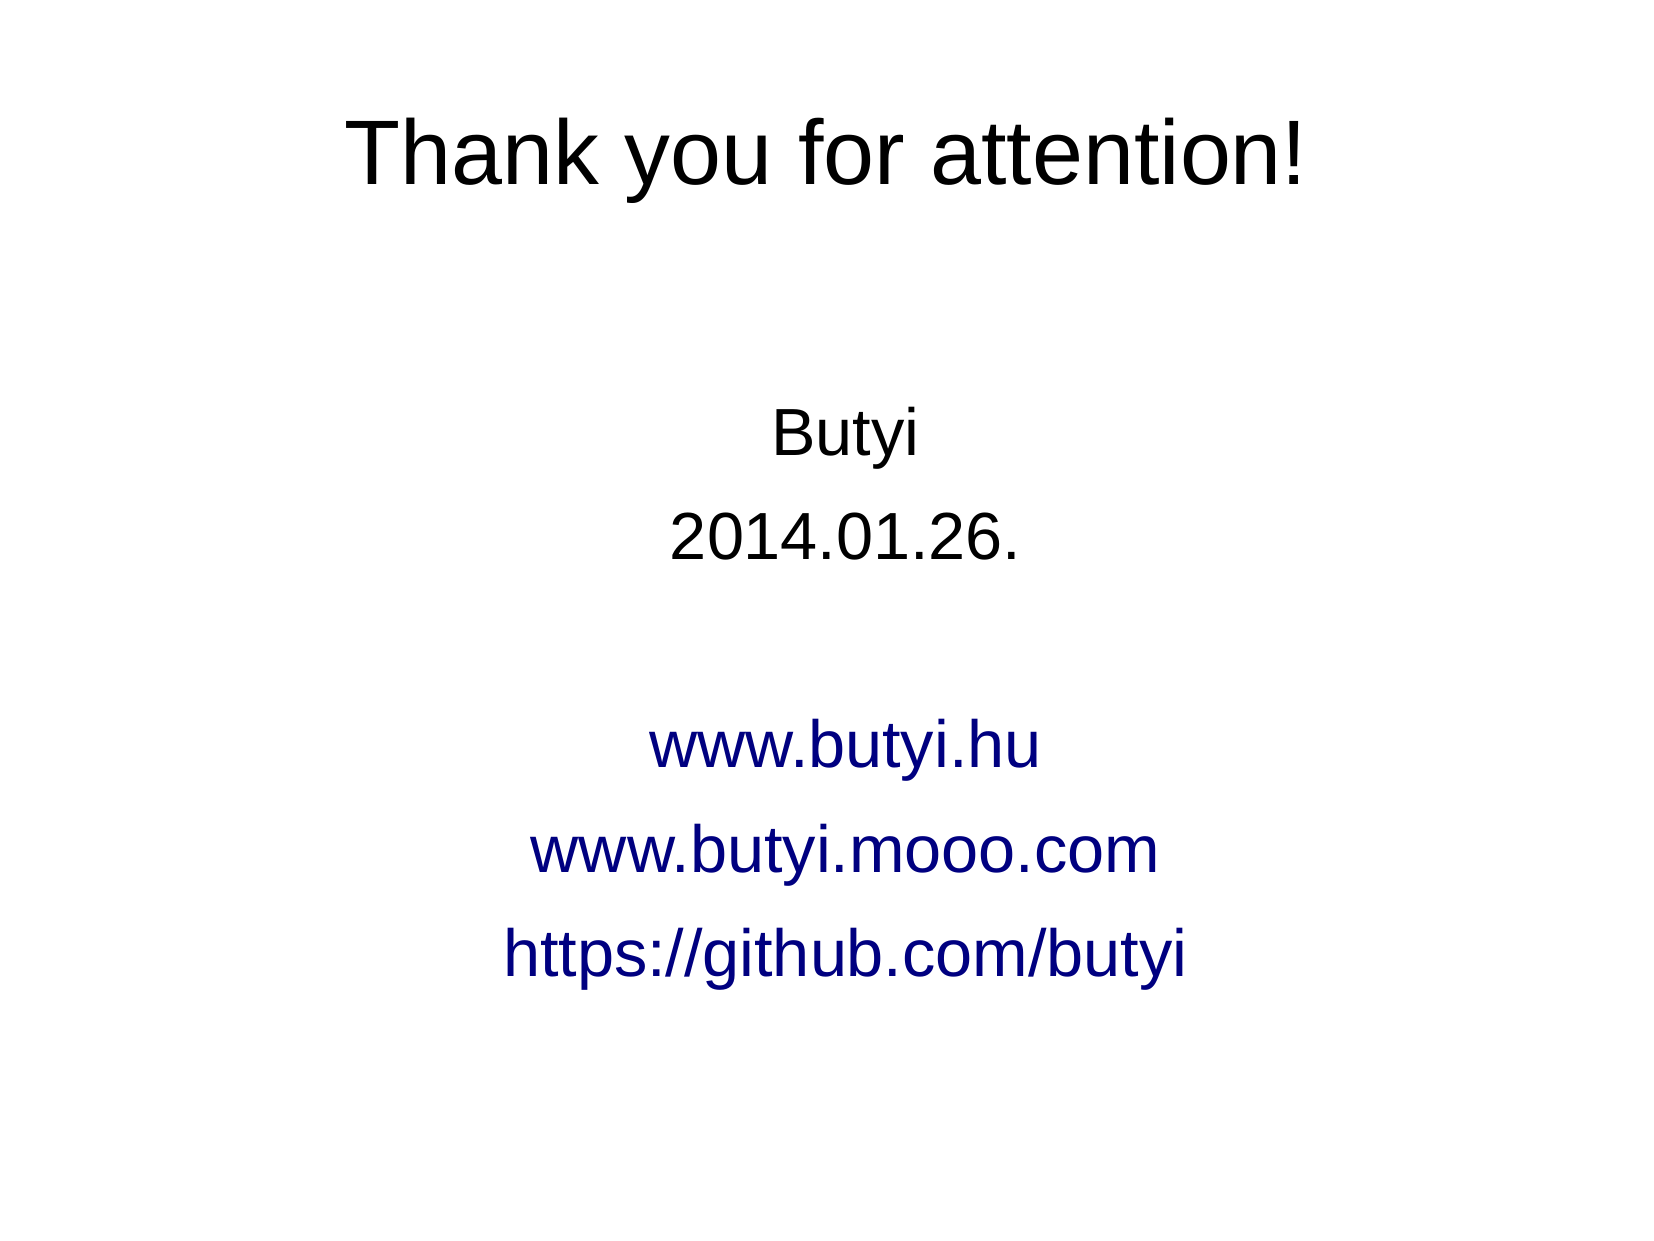

# Thank you for attention!
Butyi
2014.01.26.
www.butyi.hu
www.butyi.mooo.com
https://github.com/butyi